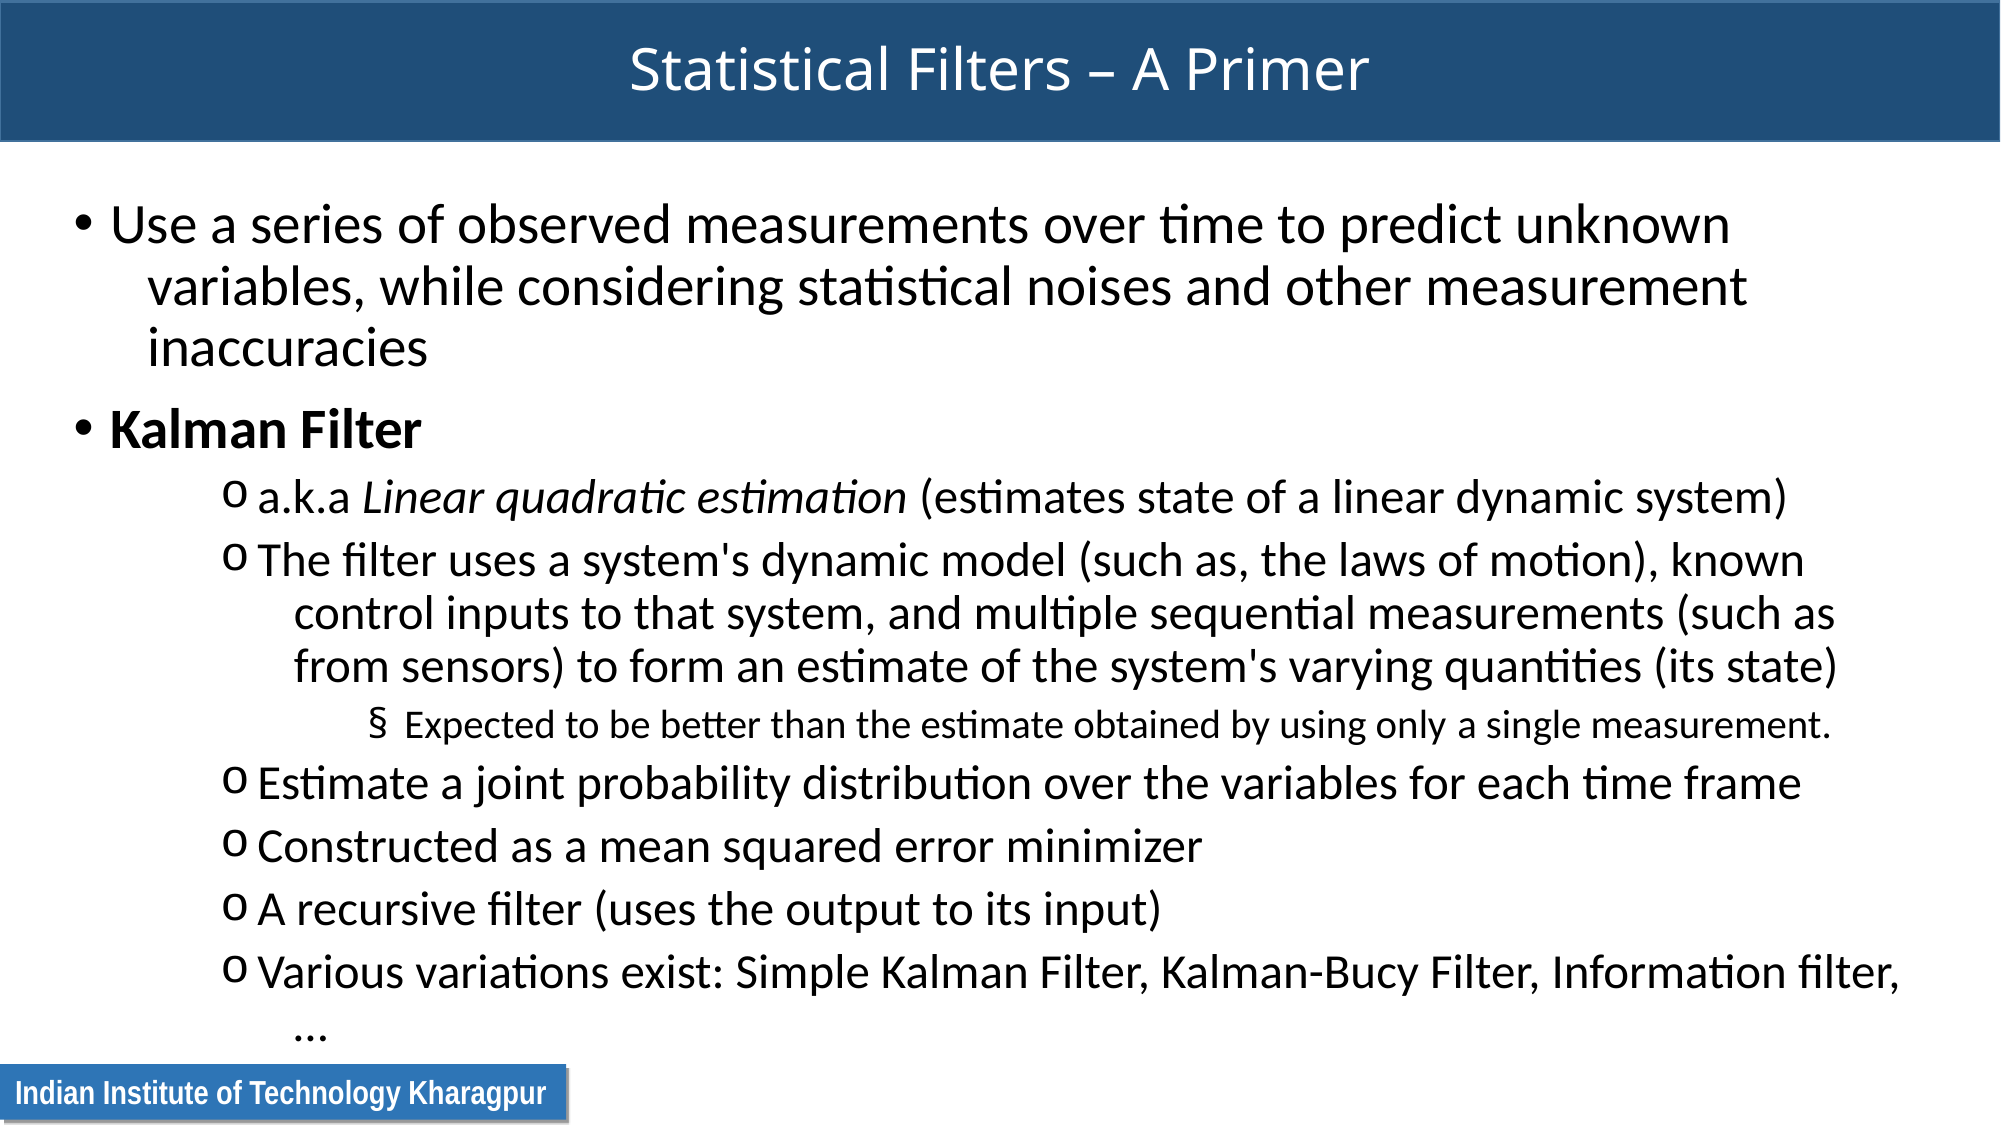

Statistical Filters – A Primer
# Use a series of observed measurements over time to predict unknown variables, while considering statistical noises and other measurement inaccuracies
Kalman Filter
a.k.a Linear quadratic estimation (estimates state of a linear dynamic system)
The filter uses a system's dynamic model (such as, the laws of motion), known control inputs to that system, and multiple sequential measurements (such as from sensors) to form an estimate of the system's varying quantities (its state)
Expected to be better than the estimate obtained by using only a single measurement.
Estimate a joint probability distribution over the variables for each time frame
Constructed as a mean squared error minimizer
A recursive filter (uses the output to its input)
Various variations exist: Simple Kalman Filter, Kalman-Bucy Filter, Information filter, …